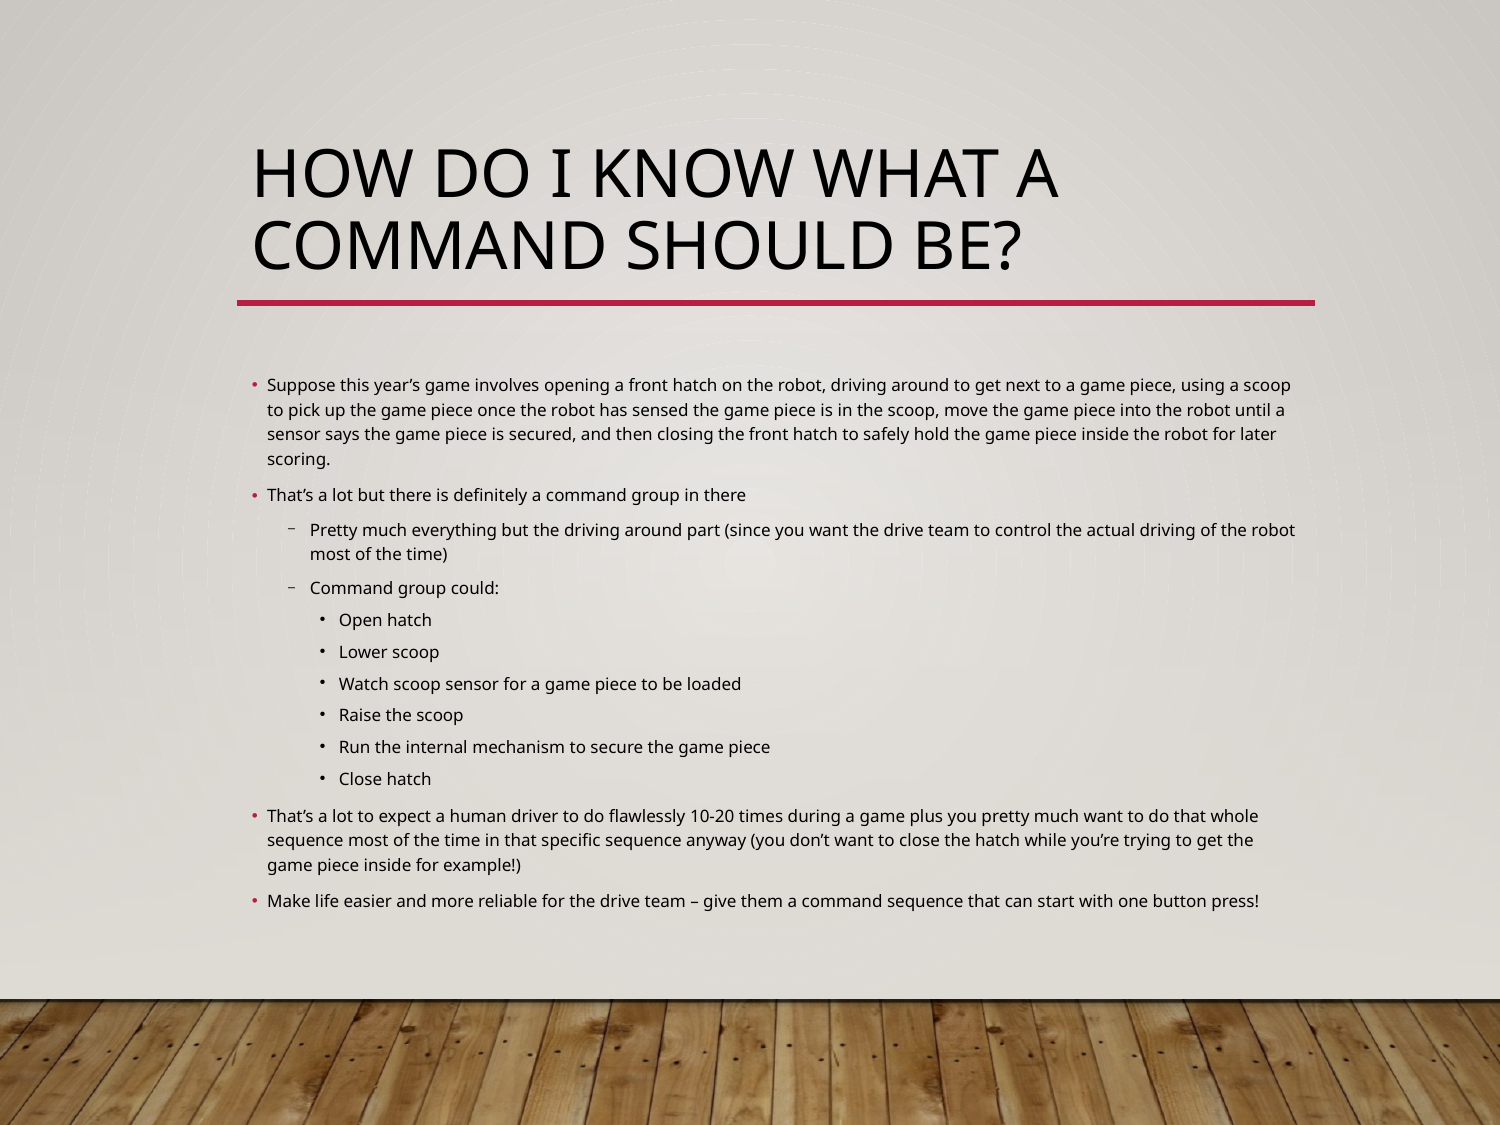

# How do I know what a command should be?
Suppose this year’s game involves opening a front hatch on the robot, driving around to get next to a game piece, using a scoop to pick up the game piece once the robot has sensed the game piece is in the scoop, move the game piece into the robot until a sensor says the game piece is secured, and then closing the front hatch to safely hold the game piece inside the robot for later scoring.
That’s a lot but there is definitely a command group in there
Pretty much everything but the driving around part (since you want the drive team to control the actual driving of the robot most of the time)
Command group could:
Open hatch
Lower scoop
Watch scoop sensor for a game piece to be loaded
Raise the scoop
Run the internal mechanism to secure the game piece
Close hatch
That’s a lot to expect a human driver to do flawlessly 10-20 times during a game plus you pretty much want to do that whole sequence most of the time in that specific sequence anyway (you don’t want to close the hatch while you’re trying to get the game piece inside for example!)
Make life easier and more reliable for the drive team – give them a command sequence that can start with one button press!